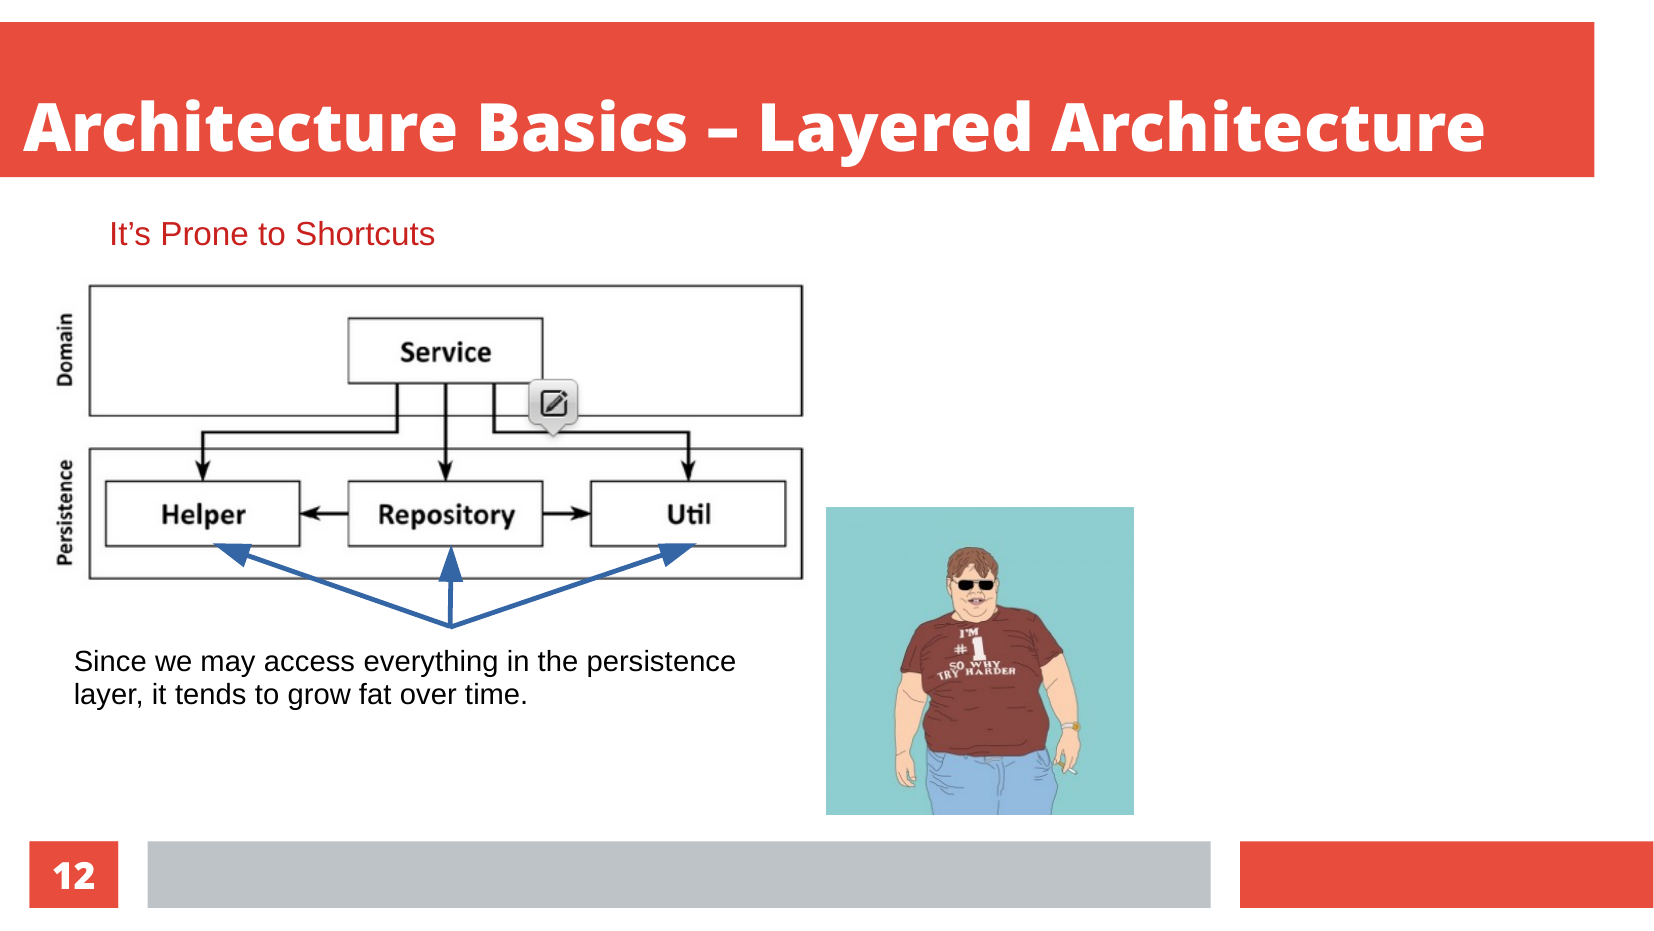

# Architecture Basics – Layered Architecture
It’s Prone to Shortcuts
Since we may access everything in the persistence layer, it tends to grow fat over time.
12